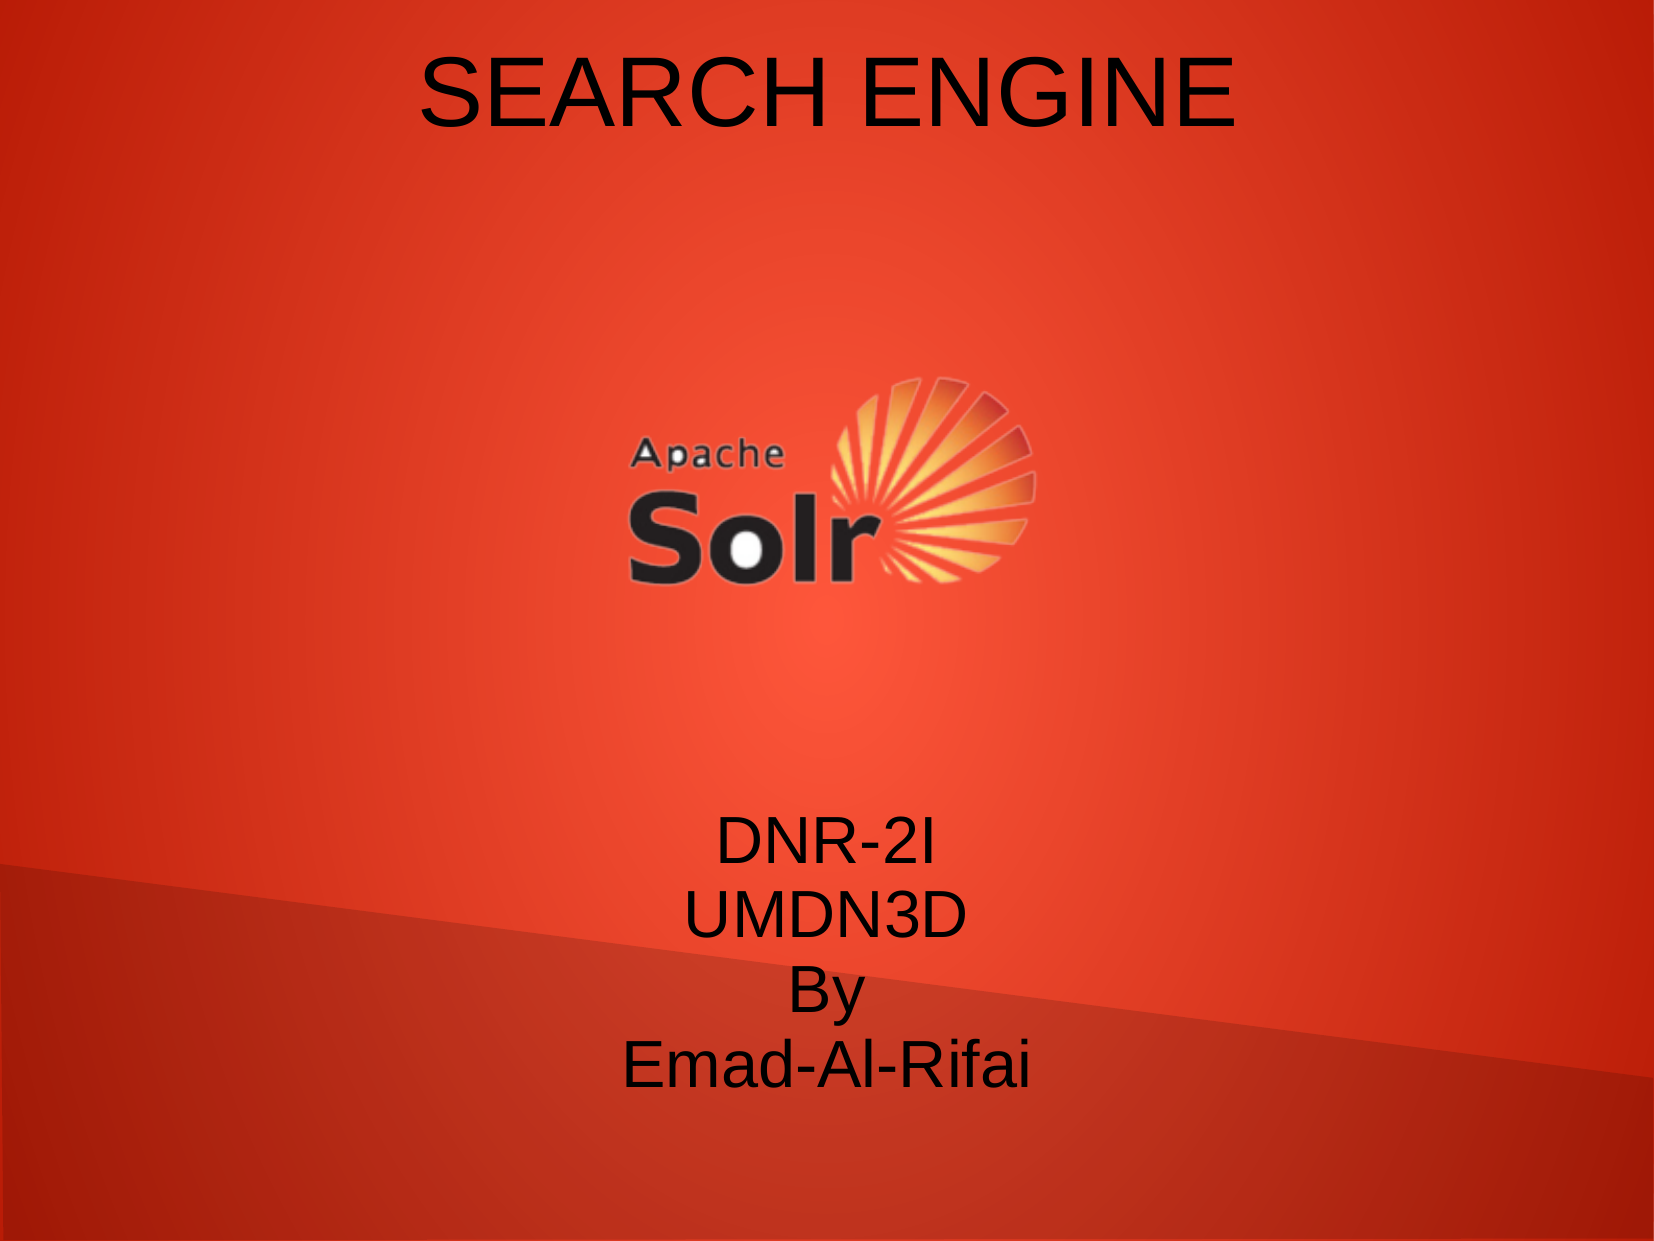

SEARCH ENGINE
# DNR-2I
UMDN3D
By
Emad-Al-Rifai